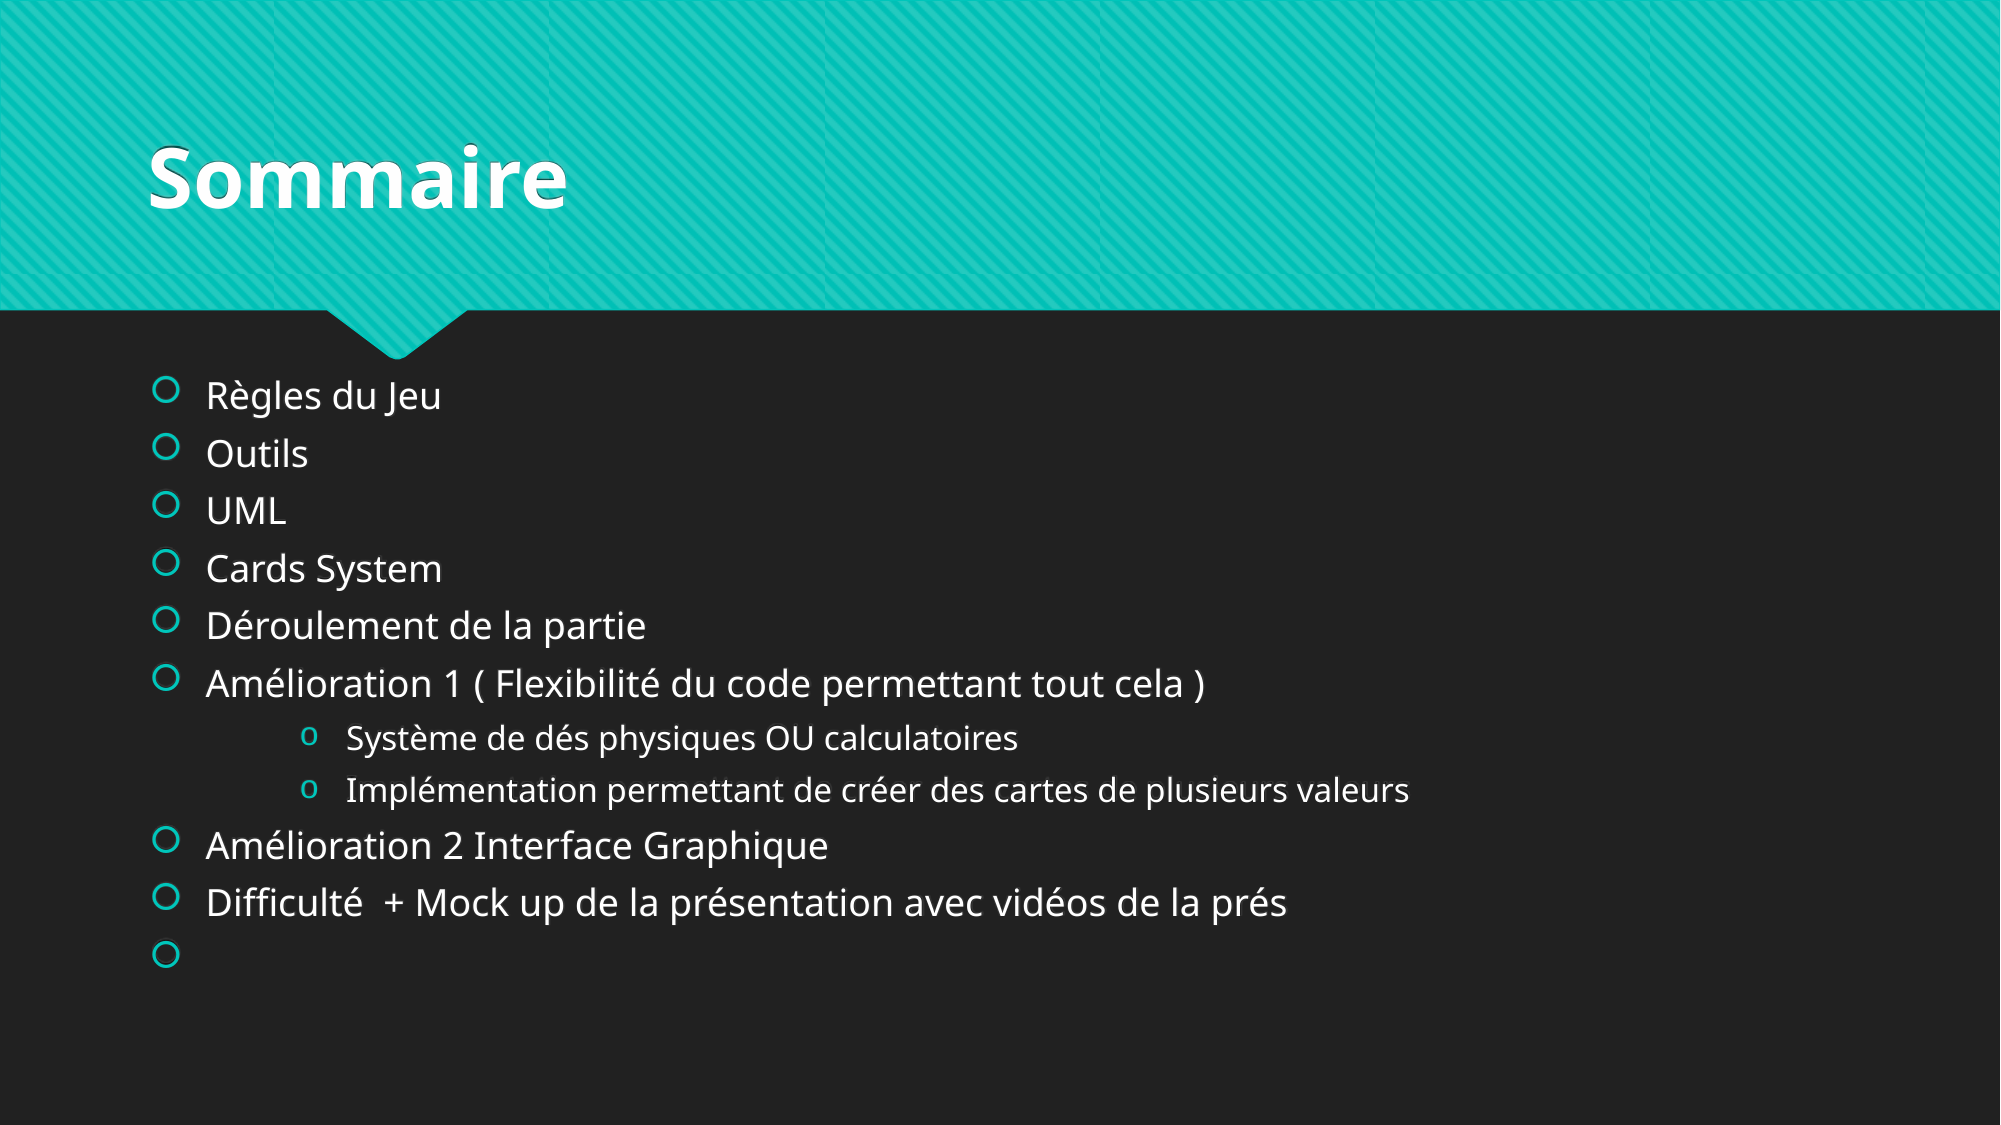

# Sommaire
Règles du Jeu
Outils
UML
Cards System
Déroulement de la partie
Amélioration 1 ( Flexibilité du code permettant tout cela )
Système de dés physiques OU calculatoires
Implémentation permettant de créer des cartes de plusieurs valeurs
Amélioration 2 Interface Graphique
Difficulté + Mock up de la présentation avec vidéos de la prés